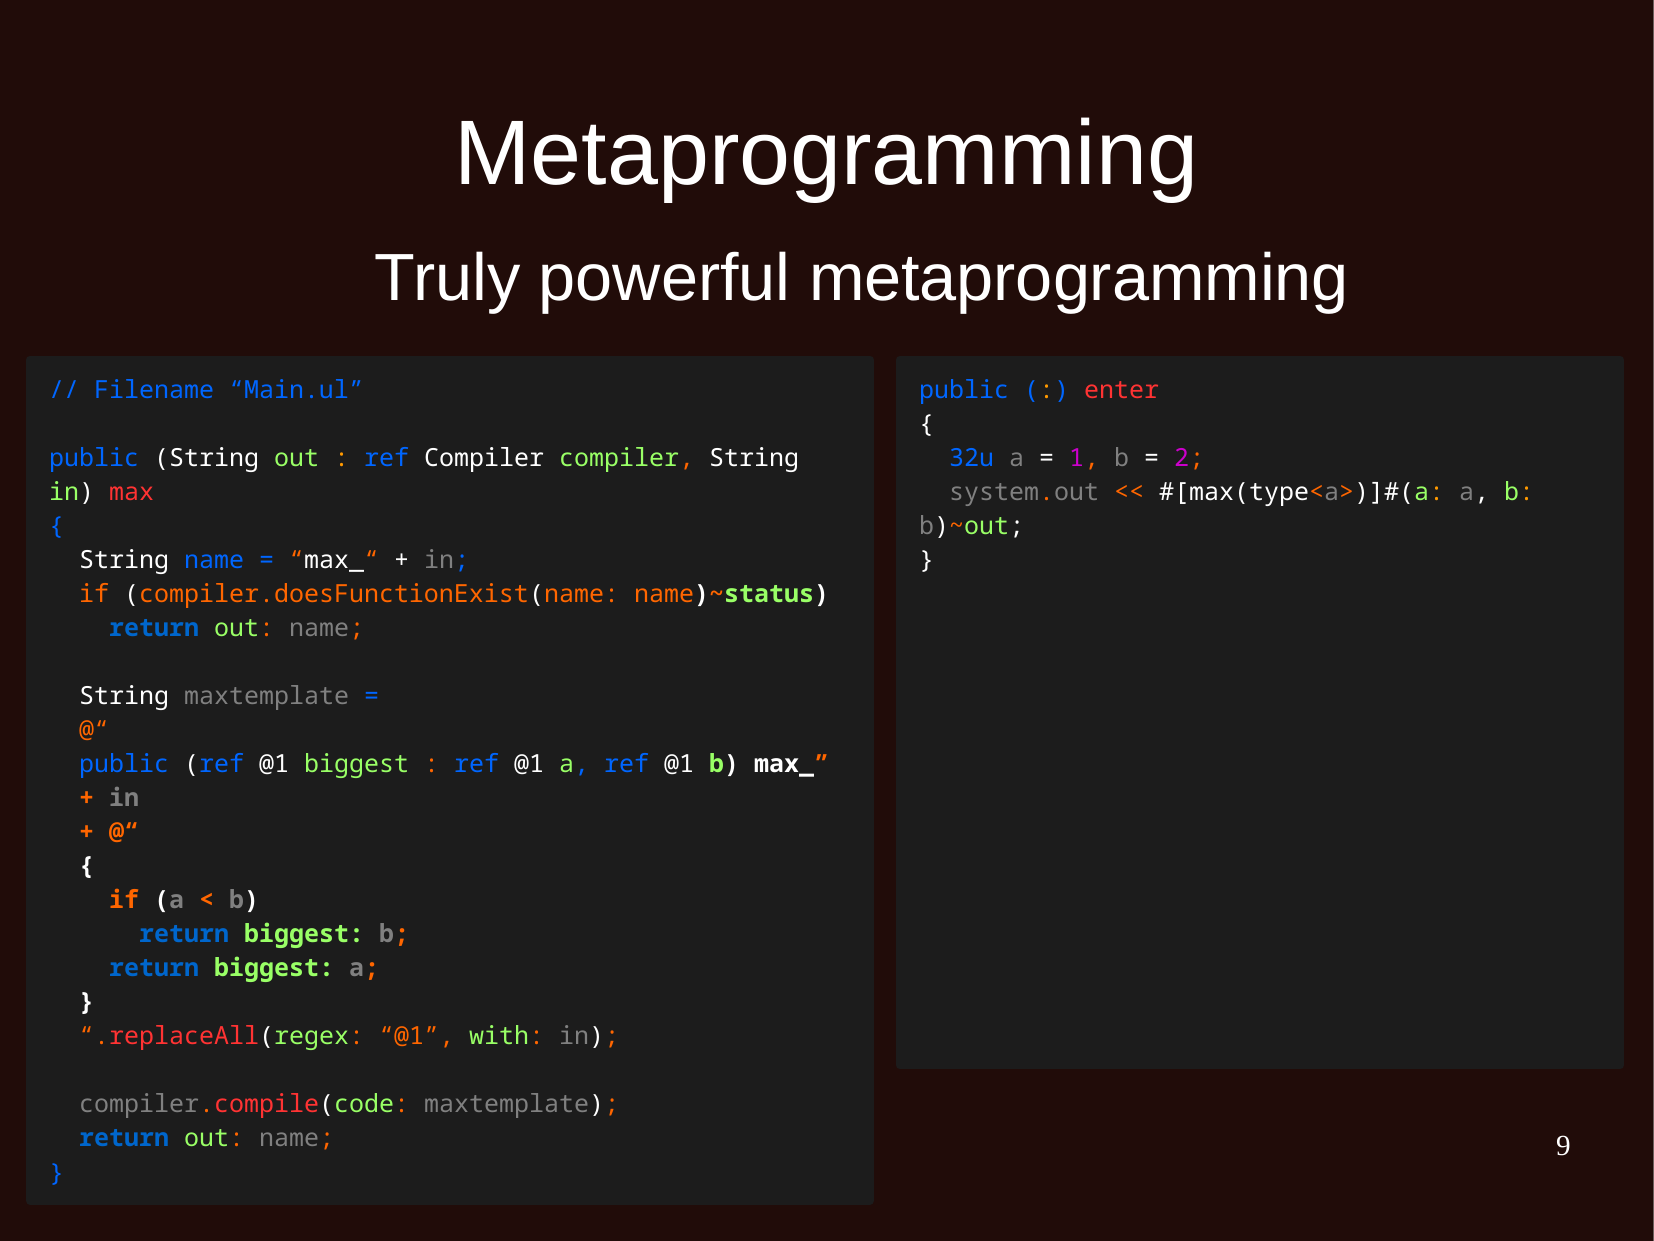

# Metaprogramming
Truly powerful metaprogramming
// Filename “Main.ul”
public (String out : ref Compiler compiler, String in) max
{
 String name = “max_“ + in;
 if (compiler.doesFunctionExist(name: name)~status)
 return out: name;
 String maxtemplate =
 @“
 public (ref @1 biggest : ref @1 a, ref @1 b) max_”
 + in
 + @“
 {
 if (a < b)
 return biggest: b;
 return biggest: a;
 }
 “.replaceAll(regex: “@1”, with: in);
 compiler.compile(code: maxtemplate);
 return out: name;
}
public (:) enter
{
 32u a = 1, b = 2;
 system.out << #[max(type<a>)]#(a: a, b: b)~out;
}
9